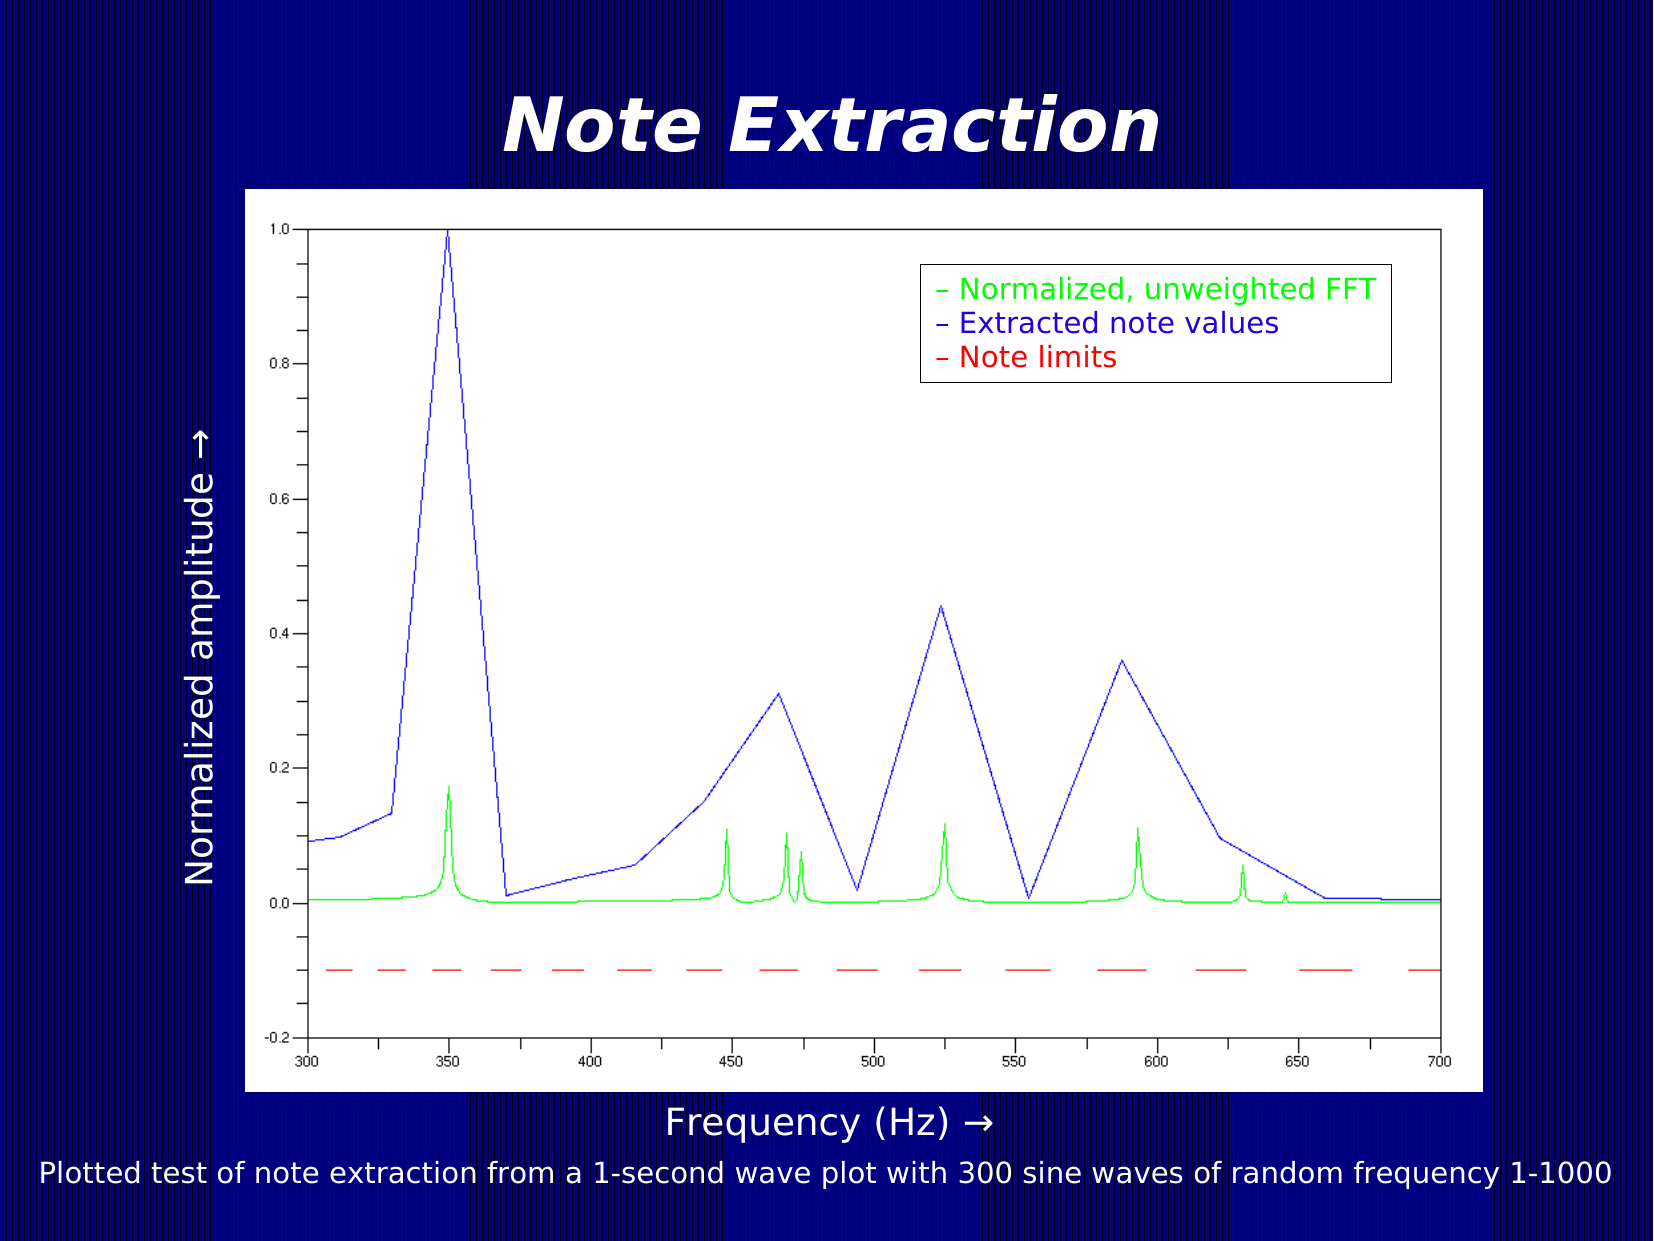

Note Extraction
– Normalized, unweighted FFT
– Extracted note values
– Note limits
Normalized amplitude →
Frequency (Hz) →
Plotted test of note extraction from a 1-second wave plot with 300 sine waves of random frequency 1-1000